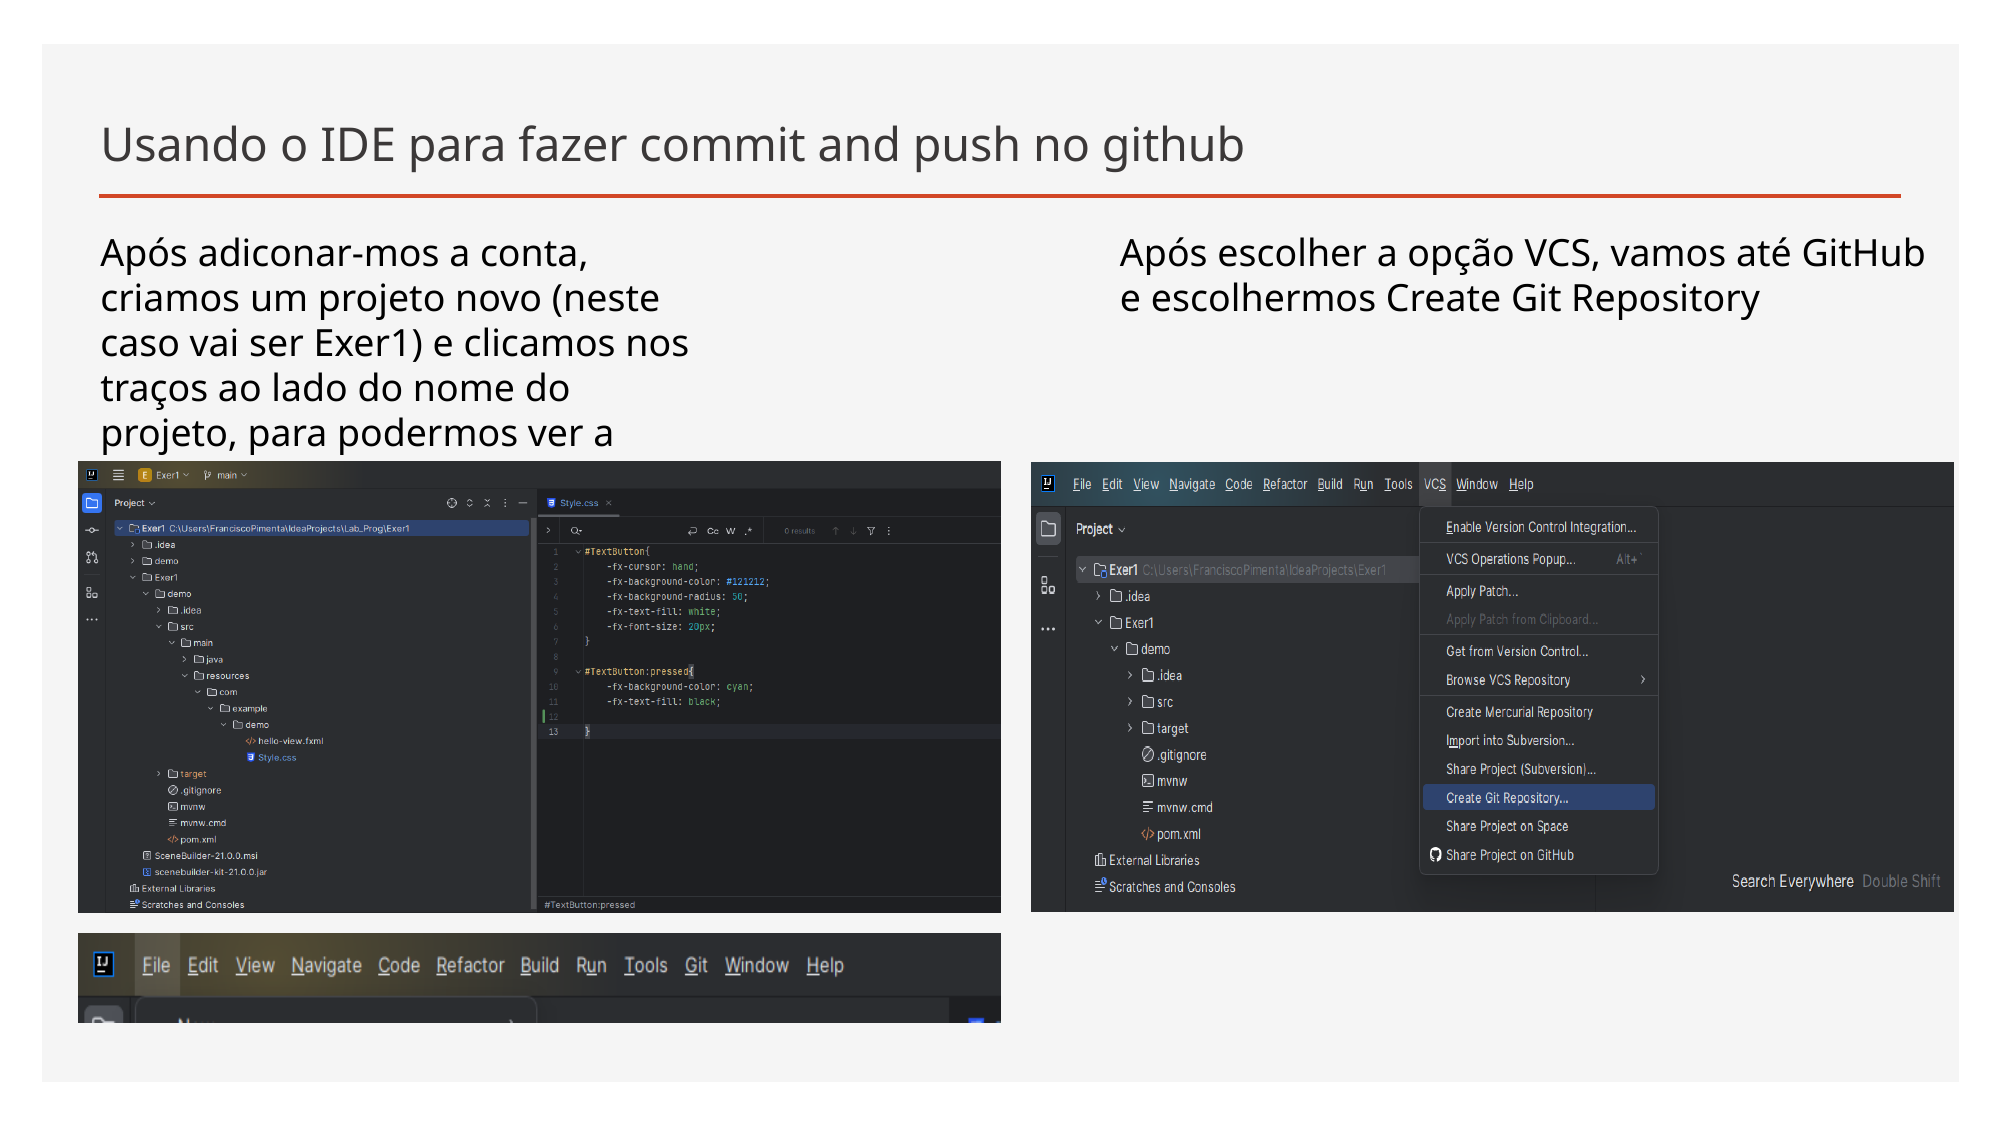

# Usando o IDE para fazer commit and push no github
Após adiconar-mos a conta, criamos um projeto novo (neste caso vai ser Exer1) e clicamos nos traços ao lado do nome do projeto, para podermos ver a opção VCS.
Após escolher a opção VCS, vamos até GitHub e escolhermos Create Git Repository